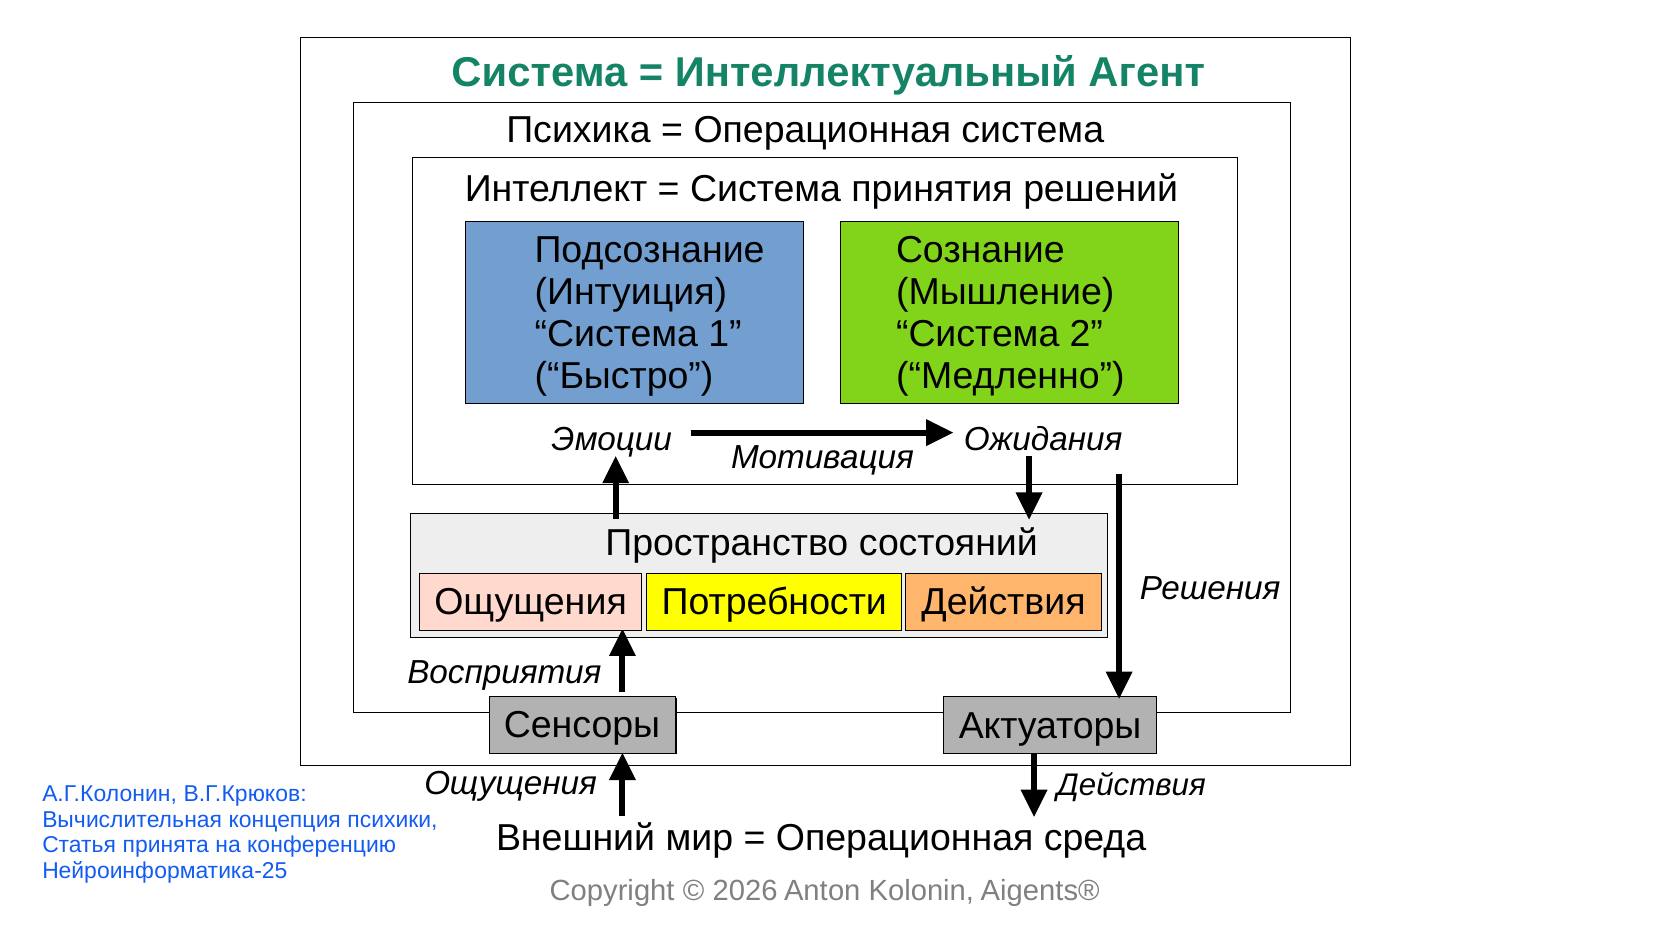

Система = Интеллектуальный Агент
Психика = Операционная система
Интеллект = Система принятия решений
Подсознание
(Интуиция)
“Система 1”
(“Быстро”)
Сознание
(Мышление)
“Система 2”
(“Медленно”)
Эмоции
Ожидания
Мотивация
Пространство состояний
Решения
Ощущения
Потребности
Действия
Восприятия
Сенсоры
Актуаторы
Ощущения
Действия
А.Г.Колонин, В.Г.Крюков:
Вычислительная концепция психики,
Статья принята на конференцию
Нейроинформатика-25
Внешний мир = Операционная среда
Copyright © 2026 Anton Kolonin, Aigents®